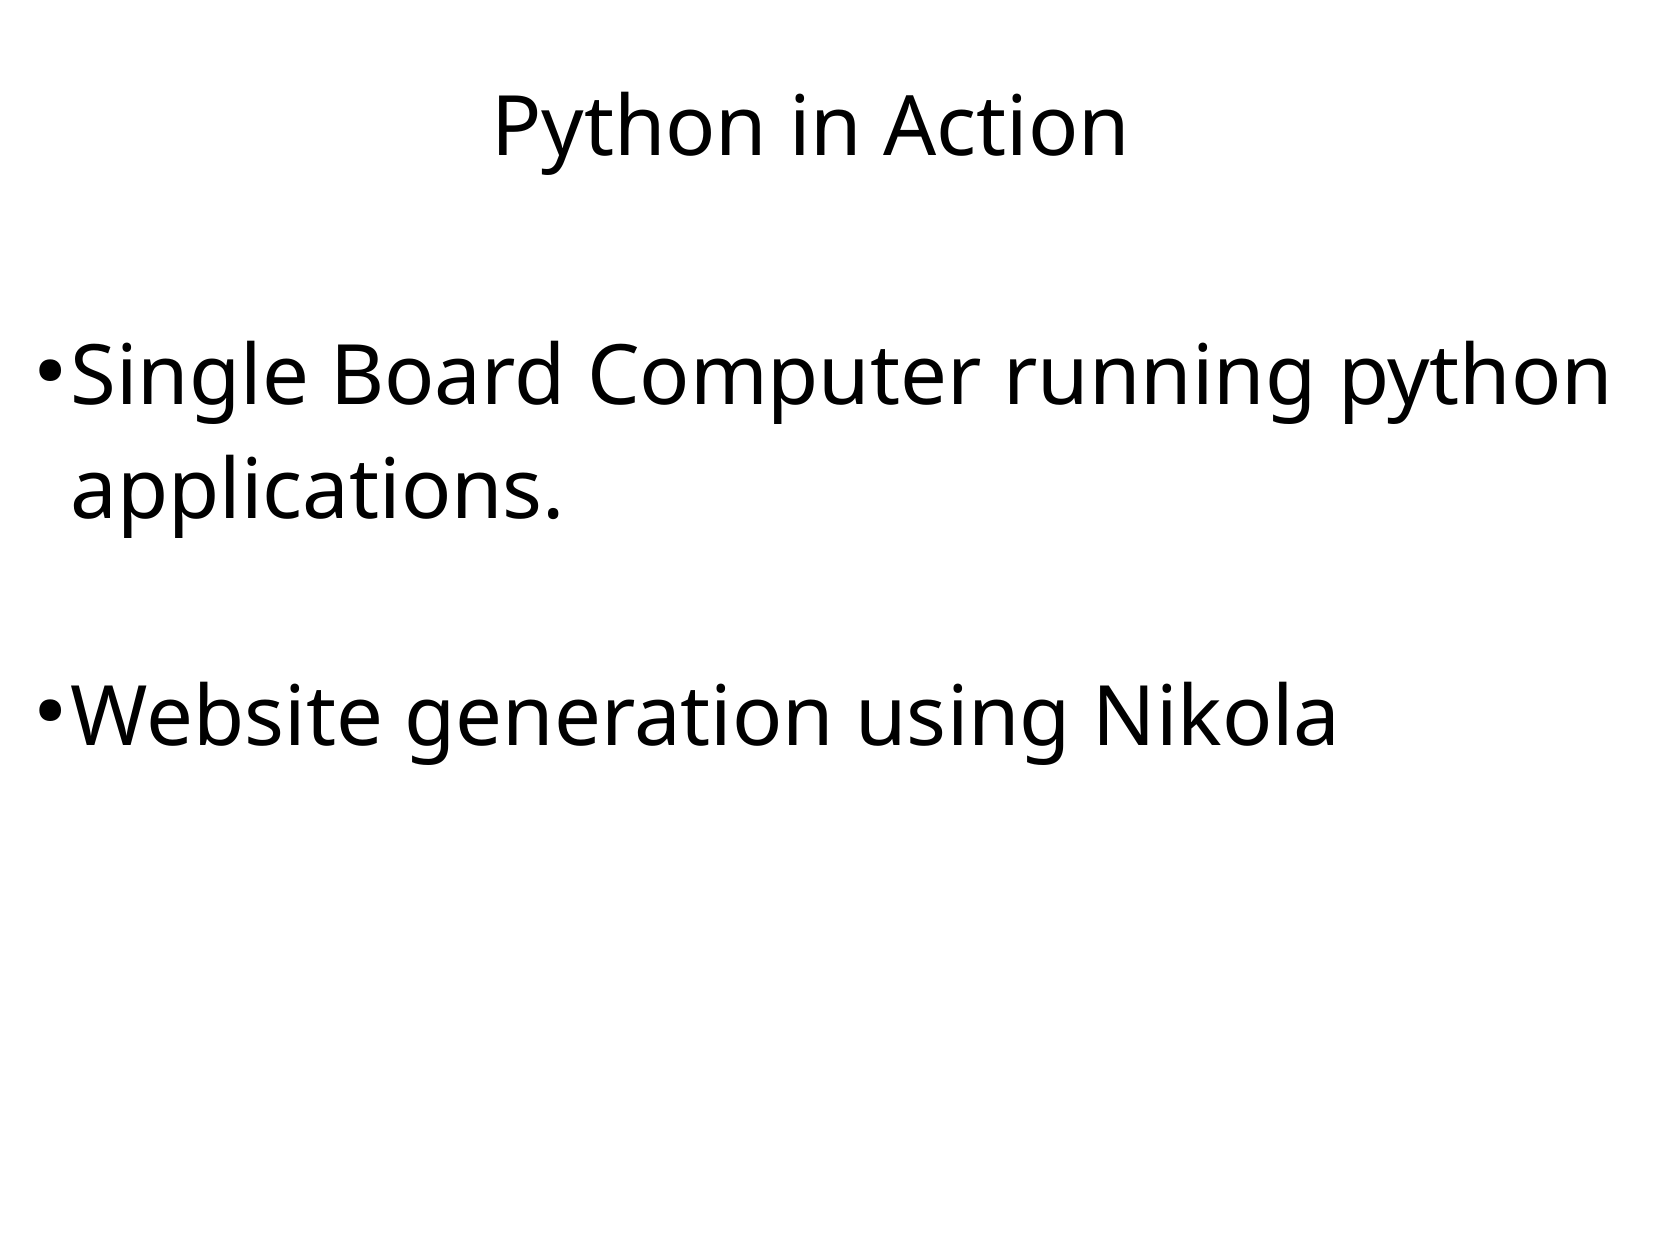

# Python in Action
Single Board Computer running python applications.
Website generation using Nikola